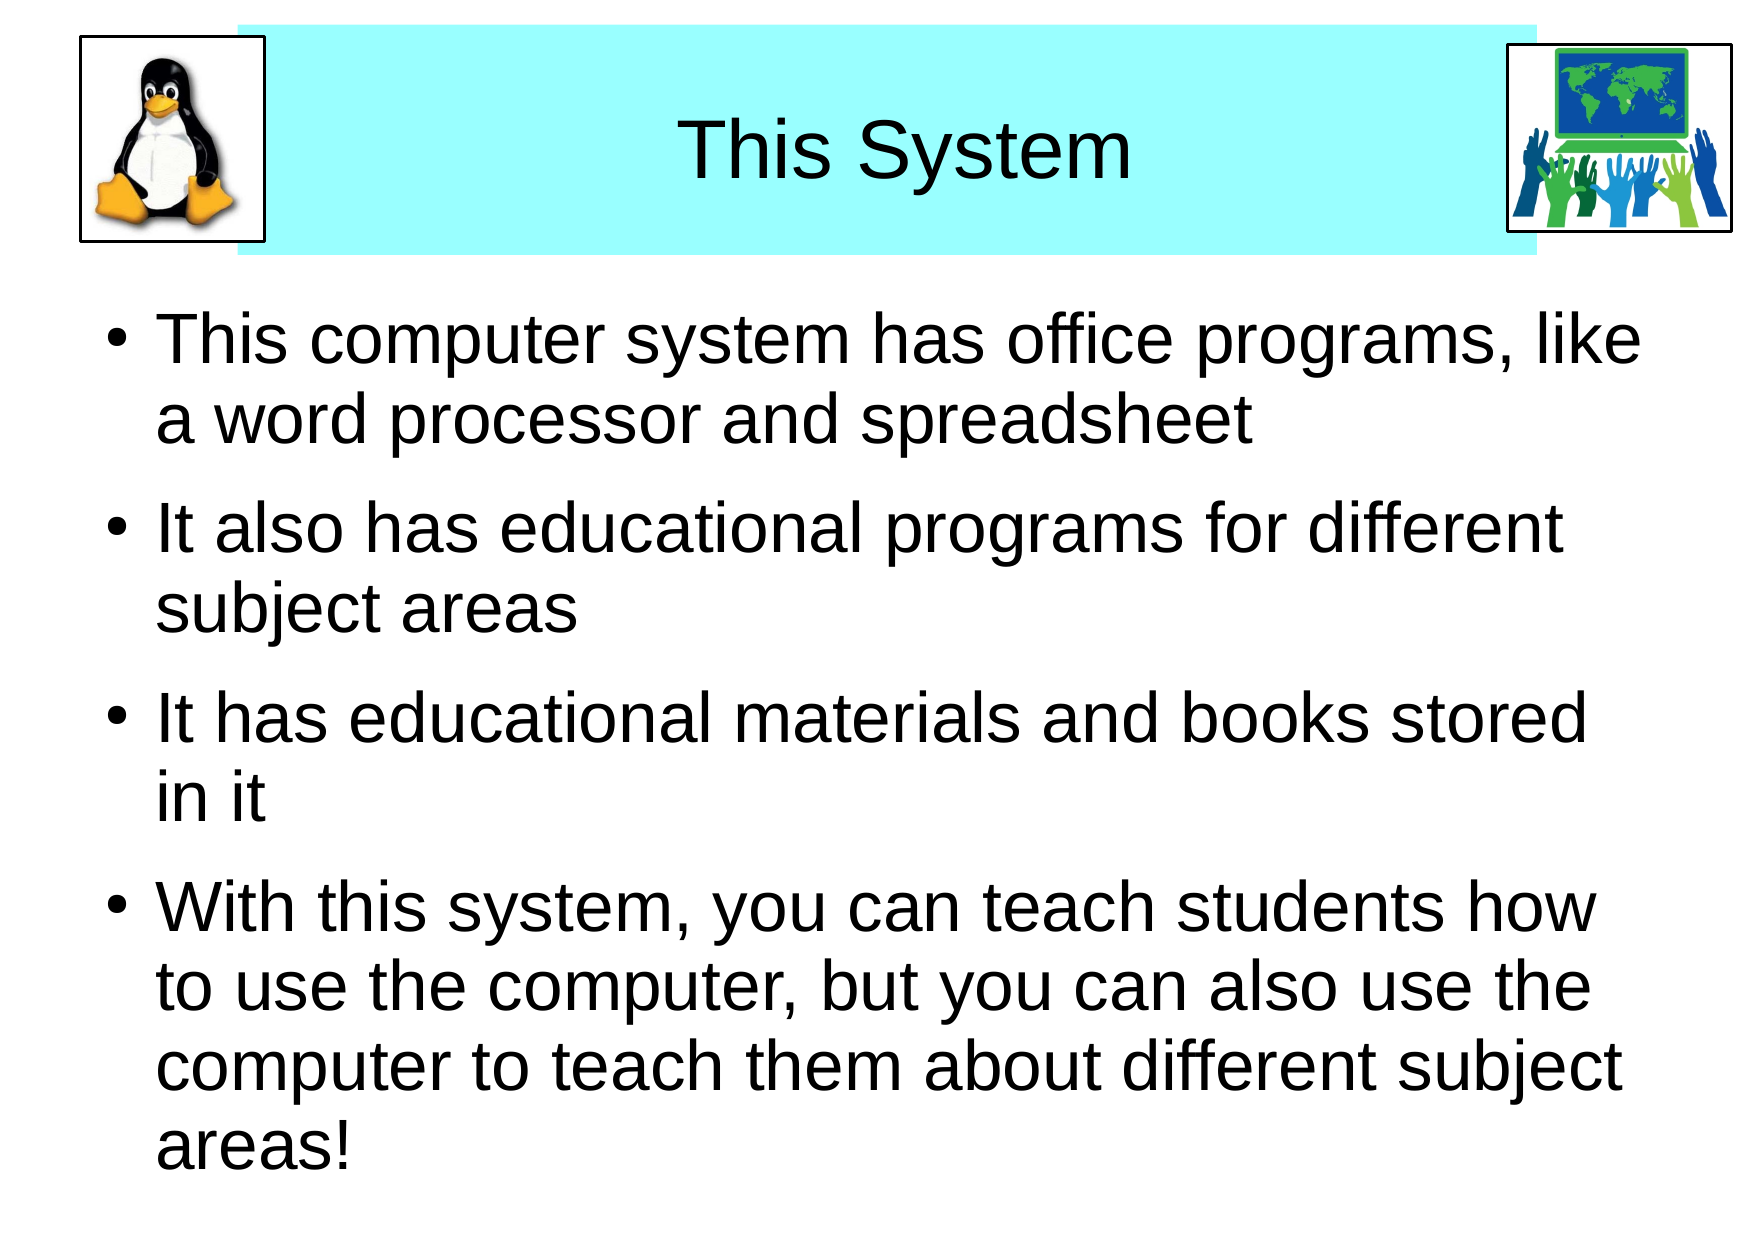

# This System
This computer system has office programs, like a word processor and spreadsheet
It also has educational programs for different subject areas
It has educational materials and books stored in it
With this system, you can teach students how to use the computer, but you can also use the computer to teach them about different subject areas!